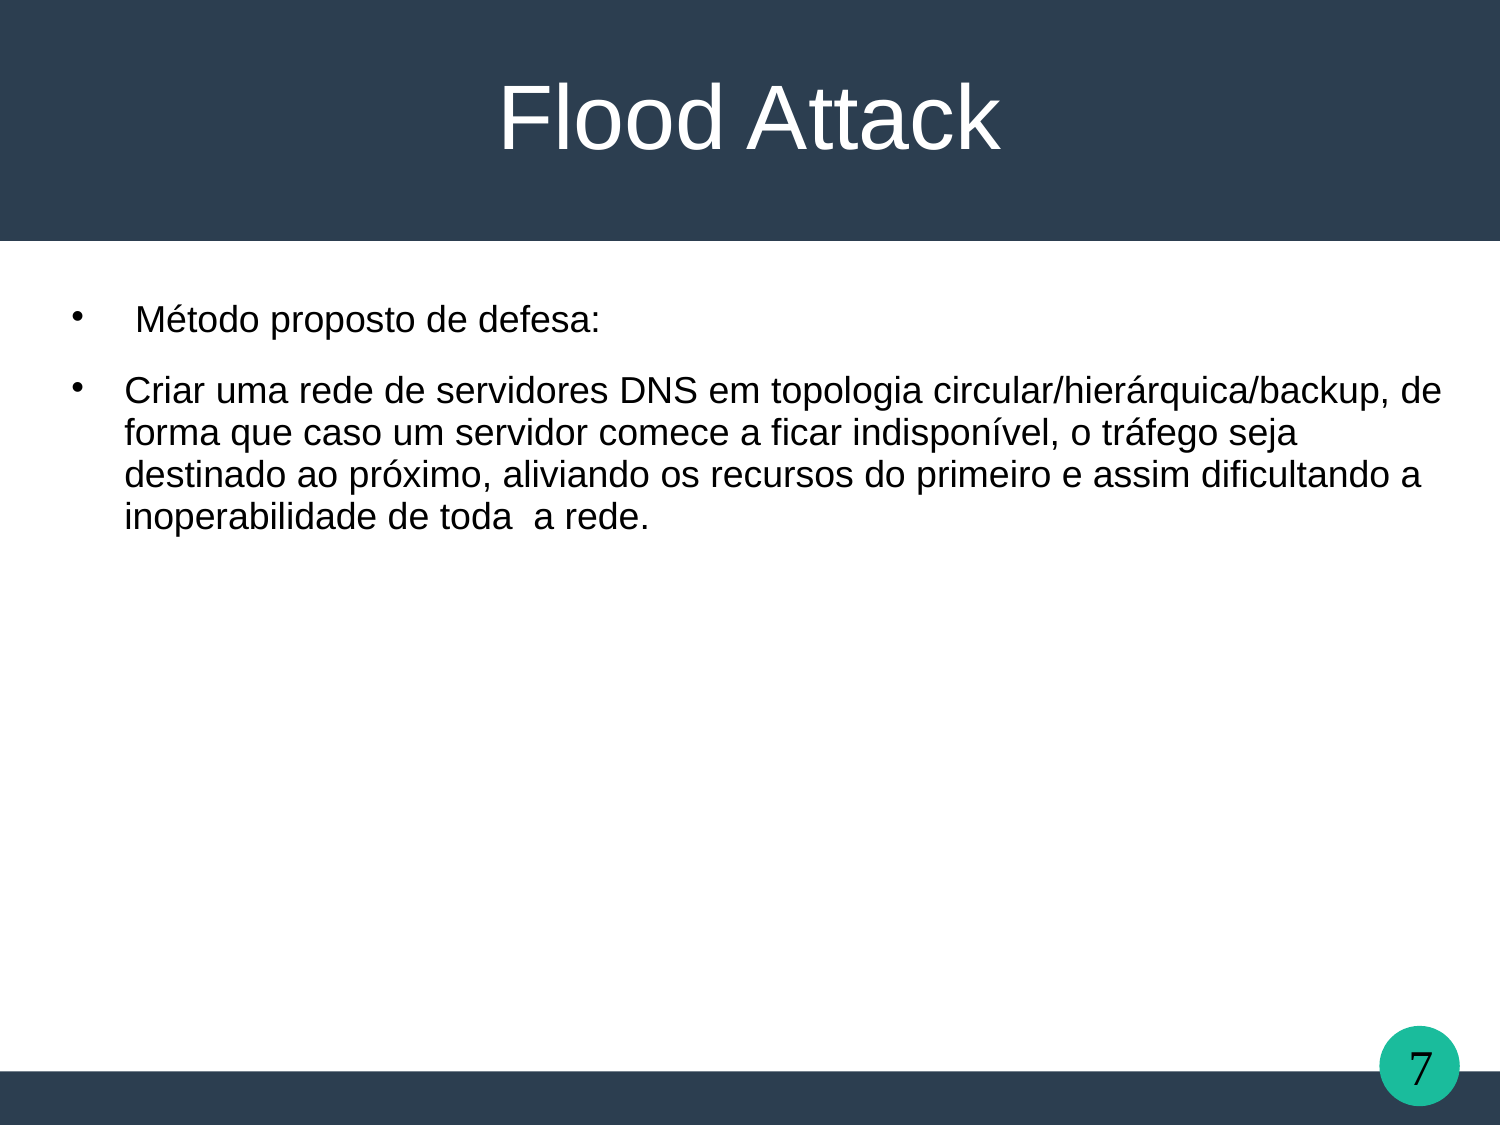

# Flood Attack
 Método proposto de defesa:
Criar uma rede de servidores DNS em topologia circular/hierárquica/backup, de forma que caso um servidor comece a ficar indisponível, o tráfego seja destinado ao próximo, aliviando os recursos do primeiro e assim dificultando a inoperabilidade de toda a rede.